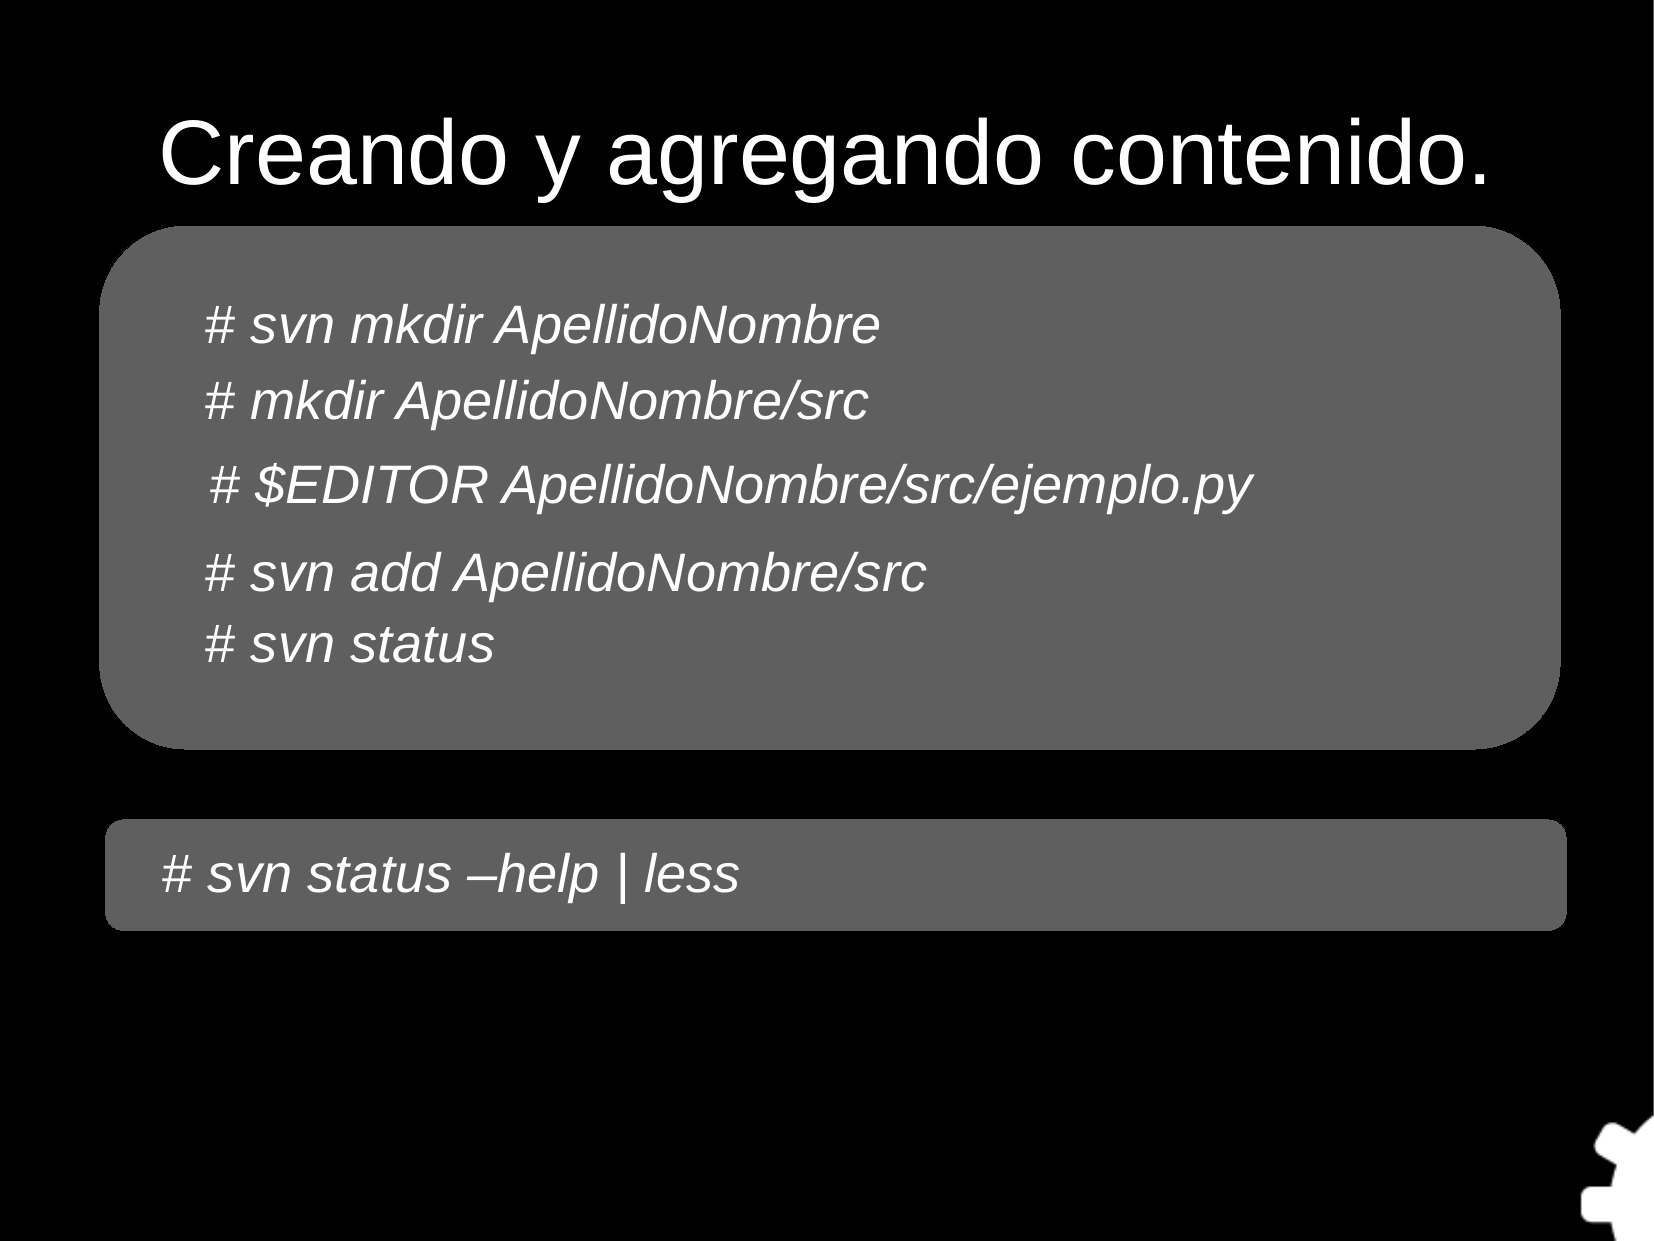

# Creando y agregando contenido.
# svn mkdir ApellidoNombre
# mkdir ApellidoNombre/src
# $EDITOR ApellidoNombre/src/ejemplo.py
# svn add ApellidoNombre/src
# svn status
# svn status –help | less